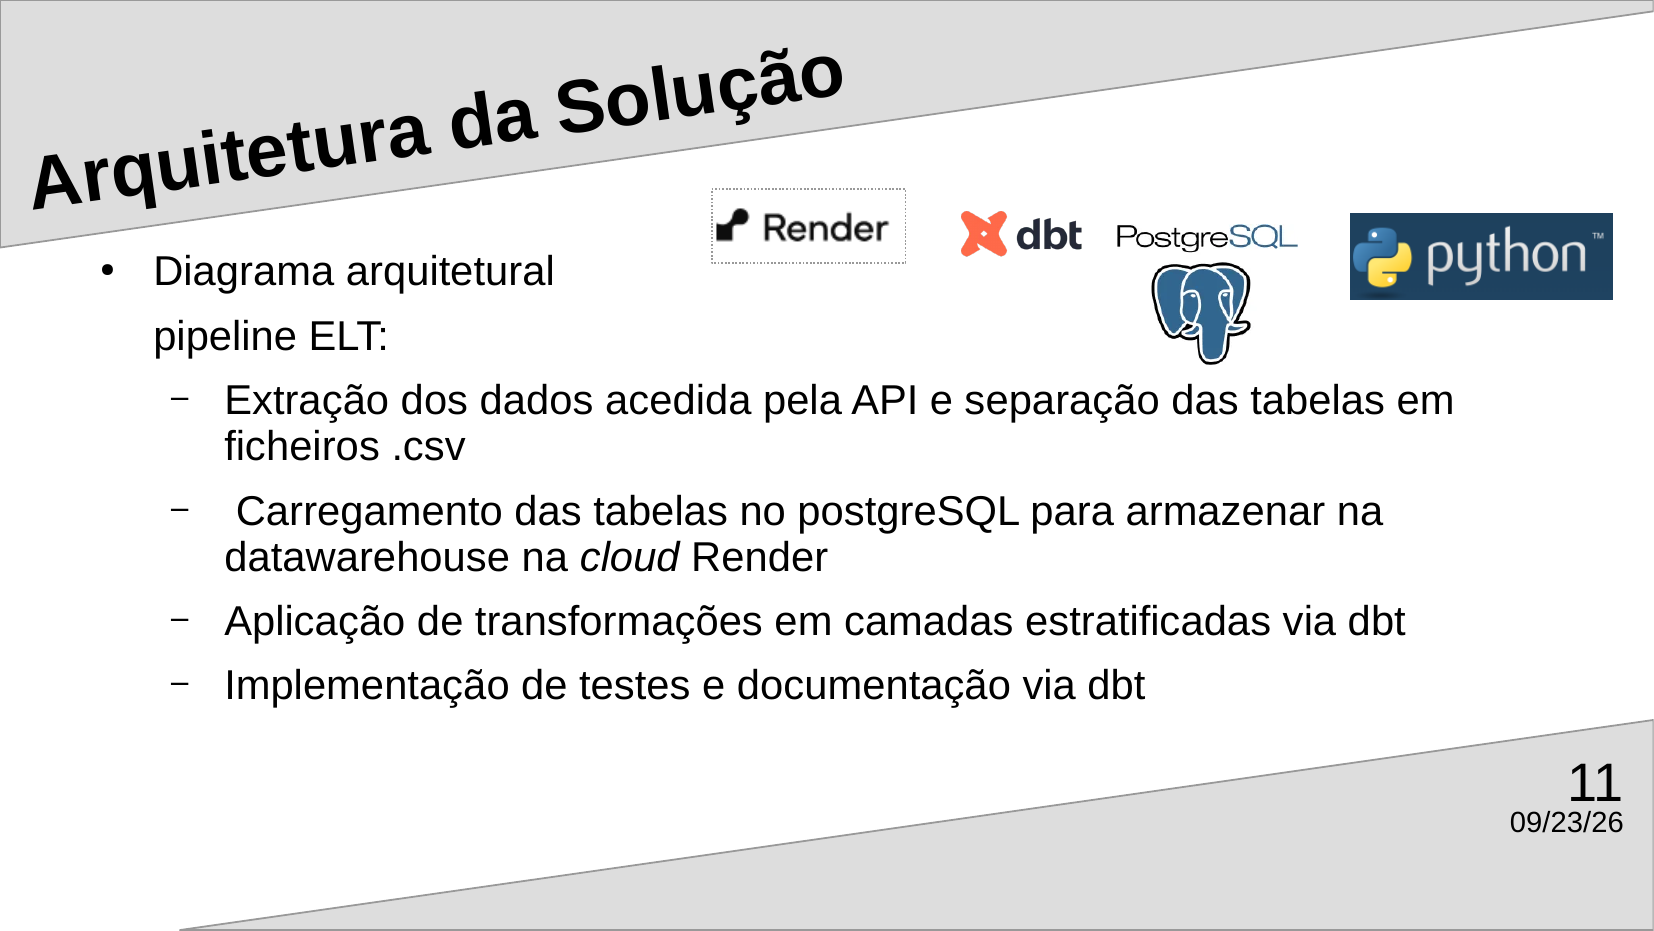

# Arquitetura da Solução
Diagrama arquitetural
pipeline ELT:
Extração dos dados acedida pela API e separação das tabelas em ficheiros .csv
 Carregamento das tabelas no postgreSQL para armazenar na datawarehouse na cloud Render
Aplicação de transformações em camadas estratificadas via dbt
Implementação de testes e documentação via dbt
11